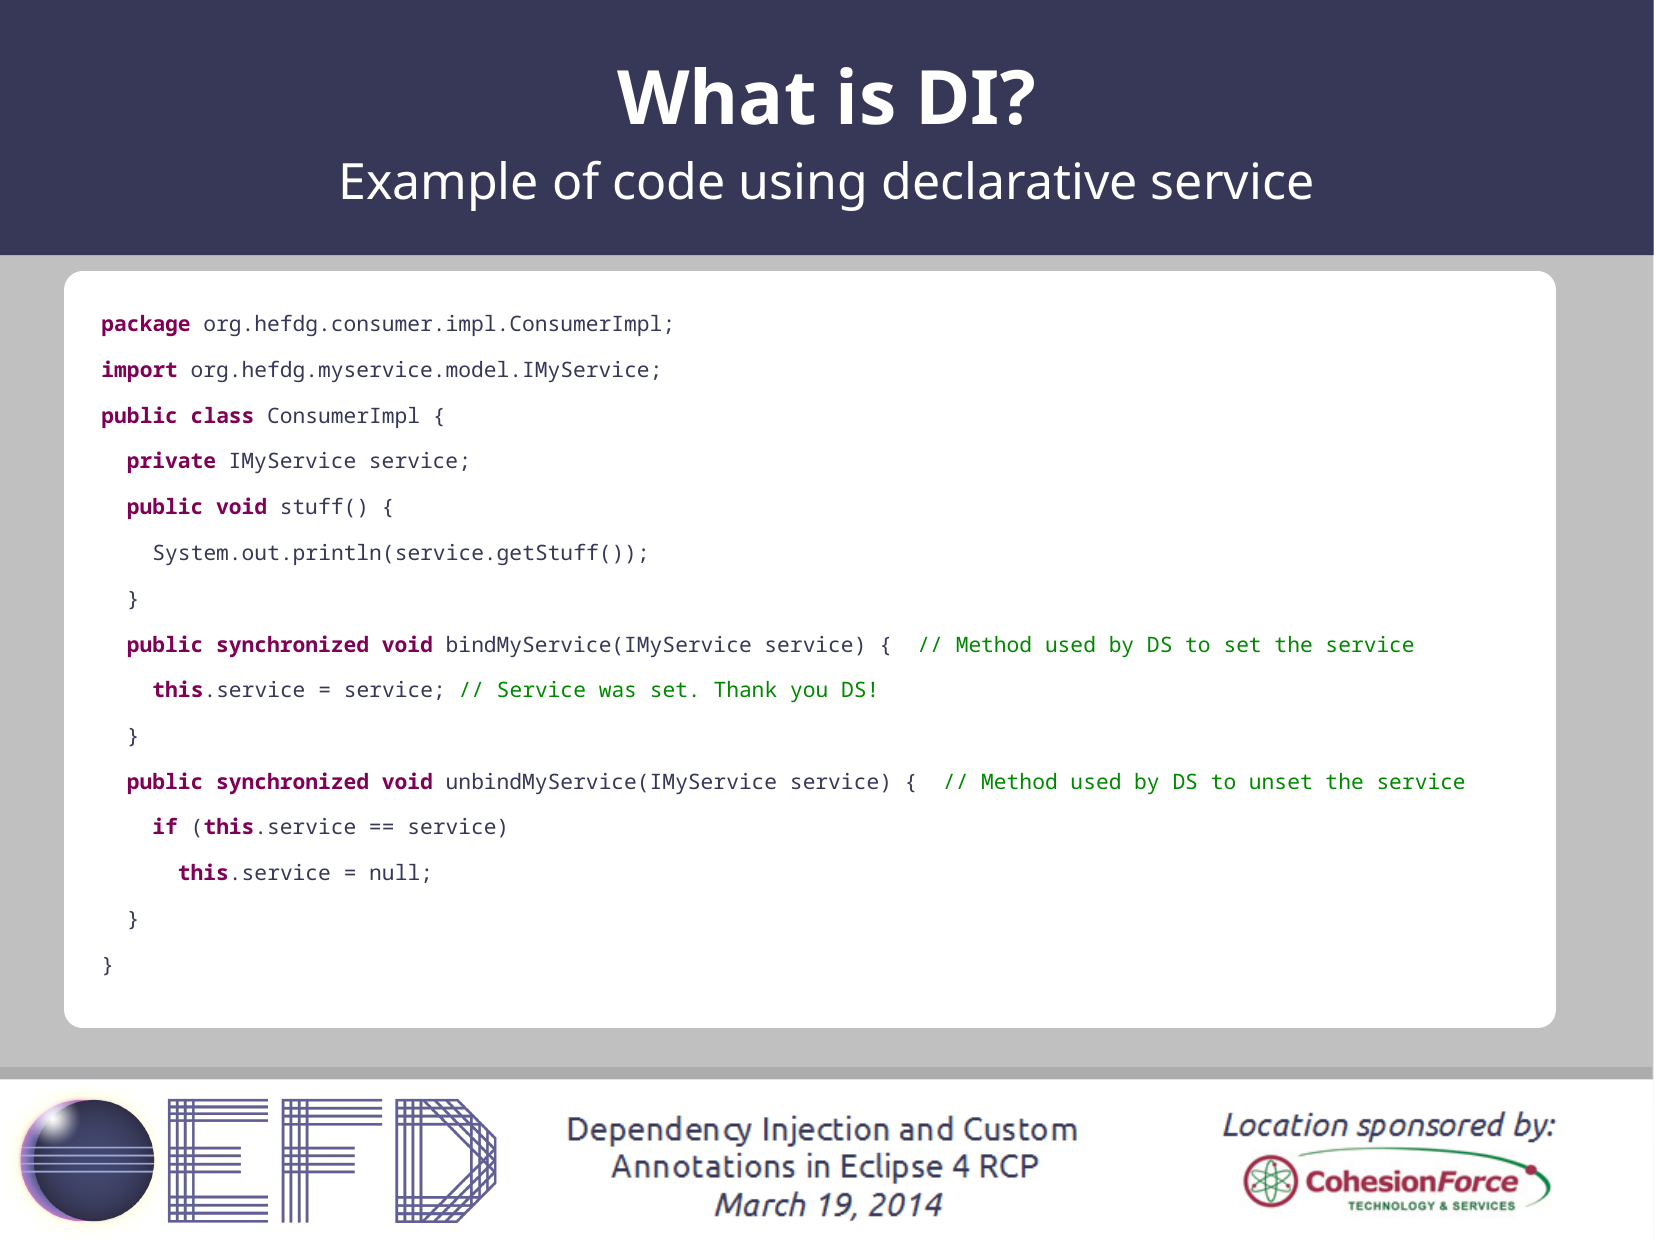

# What is DI? Example of code using declarative service
package org.hefdg.consumer.impl.ConsumerImpl;
import org.hefdg.myservice.model.IMyService;
public class ConsumerImpl {
 private IMyService service;
 public void stuff() {
 System.out.println(service.getStuff());
 }
 public synchronized void bindMyService(IMyService service) { // Method used by DS to set the service
 this.service = service; // Service was set. Thank you DS!
 }
 public synchronized void unbindMyService(IMyService service) { // Method used by DS to unset the service
 if (this.service == service)
 this.service = null;
 }
}